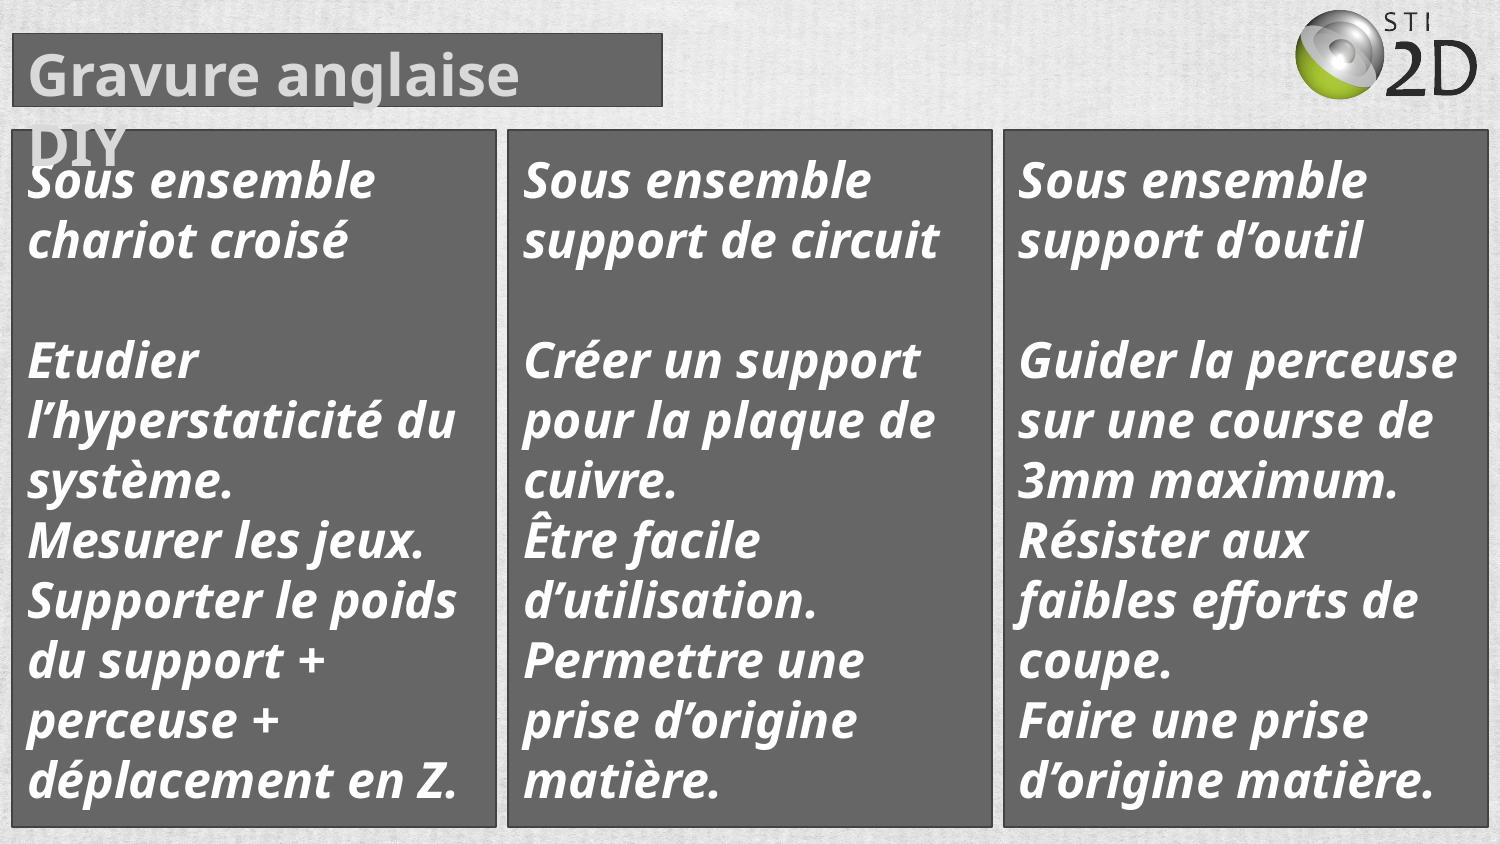

# Gravure anglaise DIY
LYCÉE
EUGÈNE
LIVET
NANTES
Sous ensemble chariot croisé
Etudier l’hyperstaticité du système.
Mesurer les jeux.
Supporter le poids du support + perceuse + déplacement en Z.
Sous ensemble support de circuit
Créer un support pour la plaque de cuivre.
Être facile d’utilisation.
Permettre une prise d’origine matière.
Sous ensemble support d’outil
Guider la perceuse sur une course de 3mm maximum.
Résister aux faibles efforts de coupe.
Faire une prise d’origine matière.